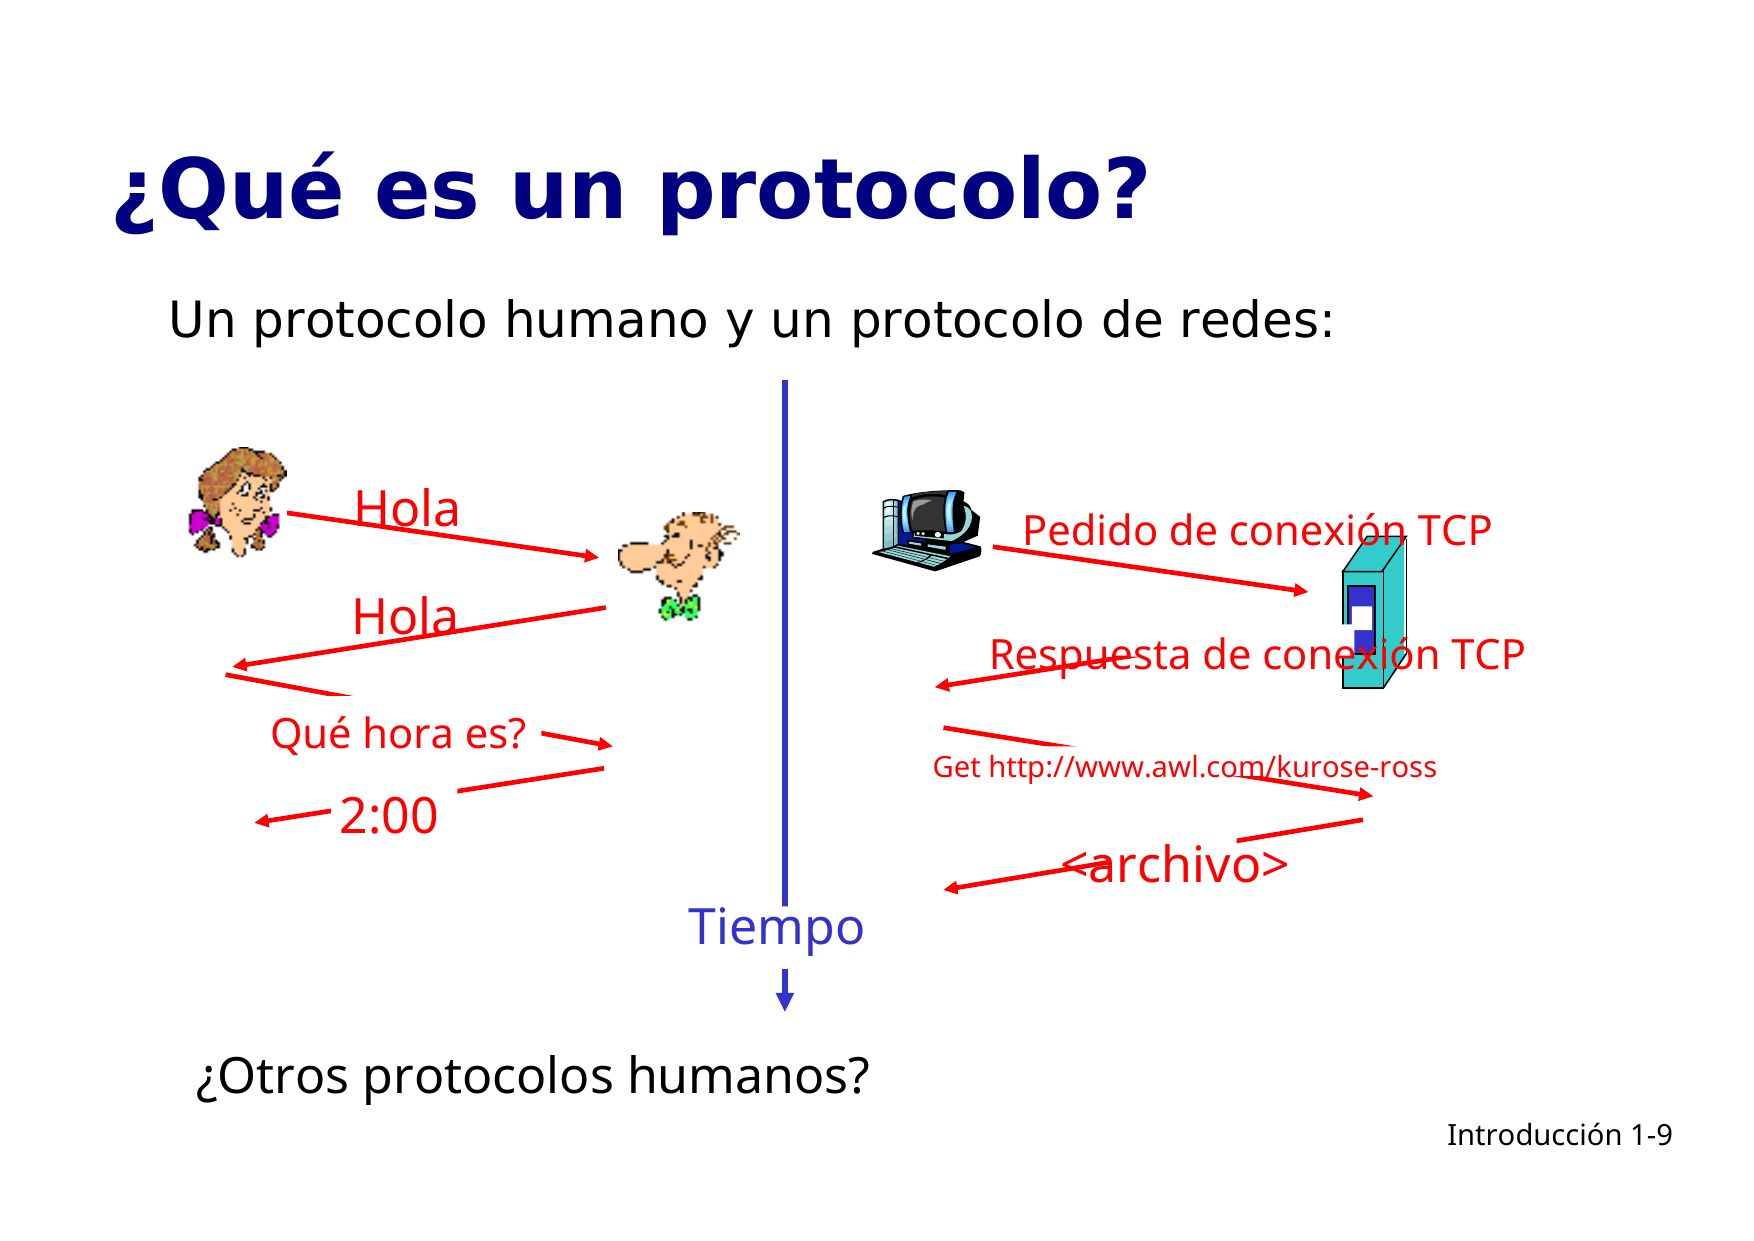

# ¿Qué es un protocolo?
Un protocolo humano y un protocolo de redes:
Hola
Pedido de conexión TCP
Hola
Respuesta de conexión TCP
Qué hora es?
Get http://www.awl.com/kurose-ross
2:00
<archivo>
Tiempo
¿Otros protocolos humanos?